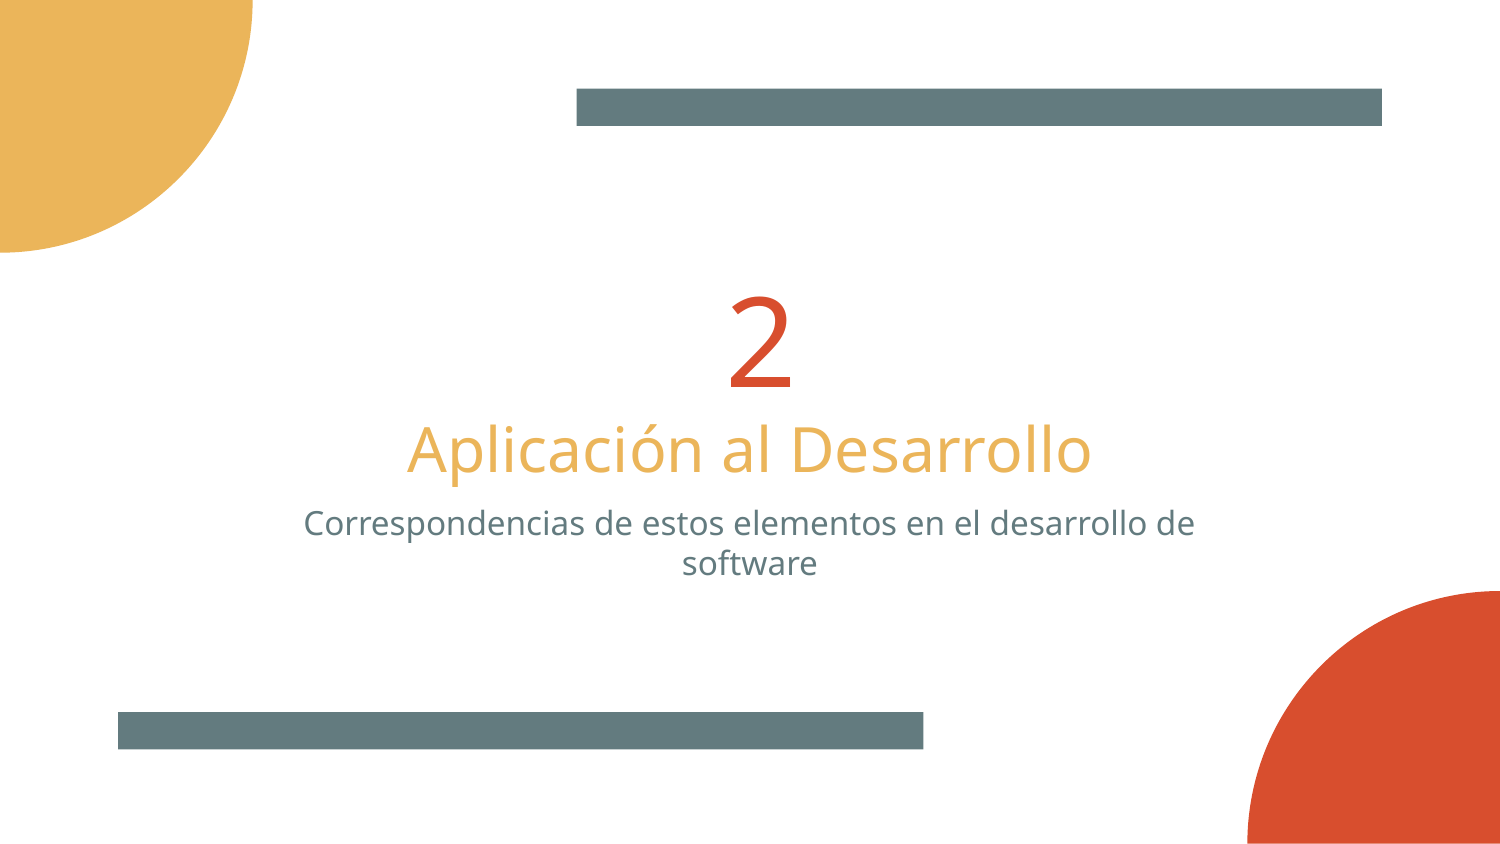

# 2
Aplicación al Desarrollo
Correspondencias de estos elementos en el desarrollo de software